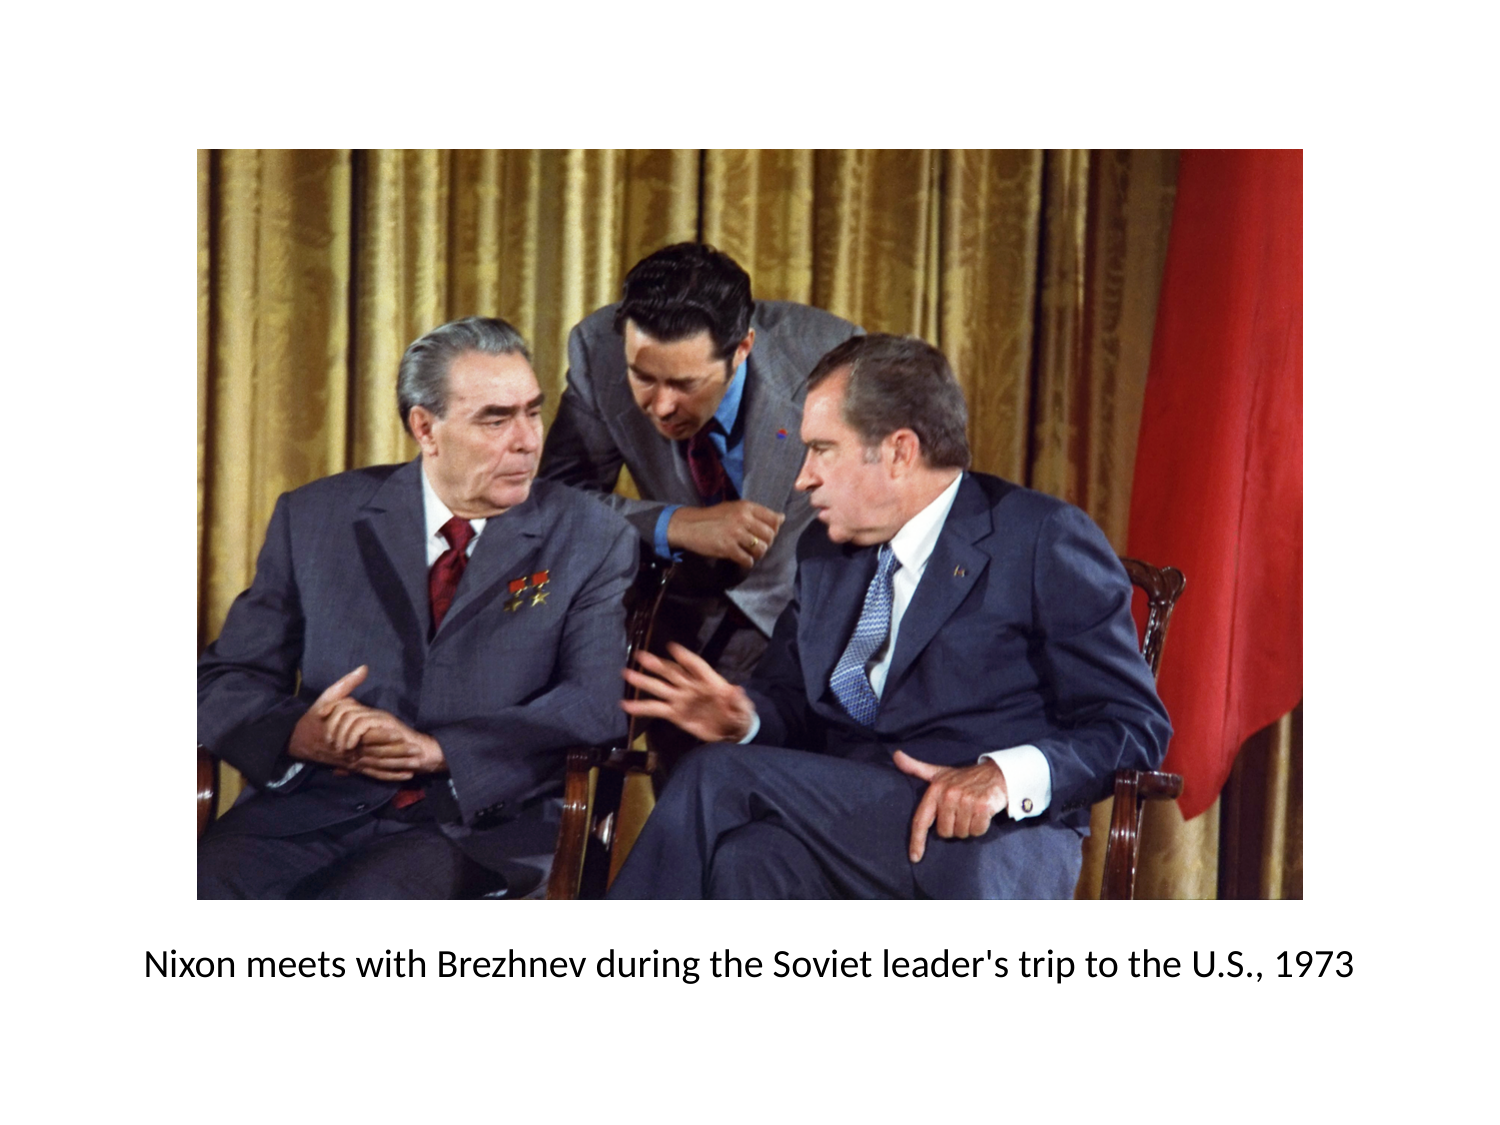

Nixon meets with Brezhnev during the Soviet leader's trip to the U.S., 1973